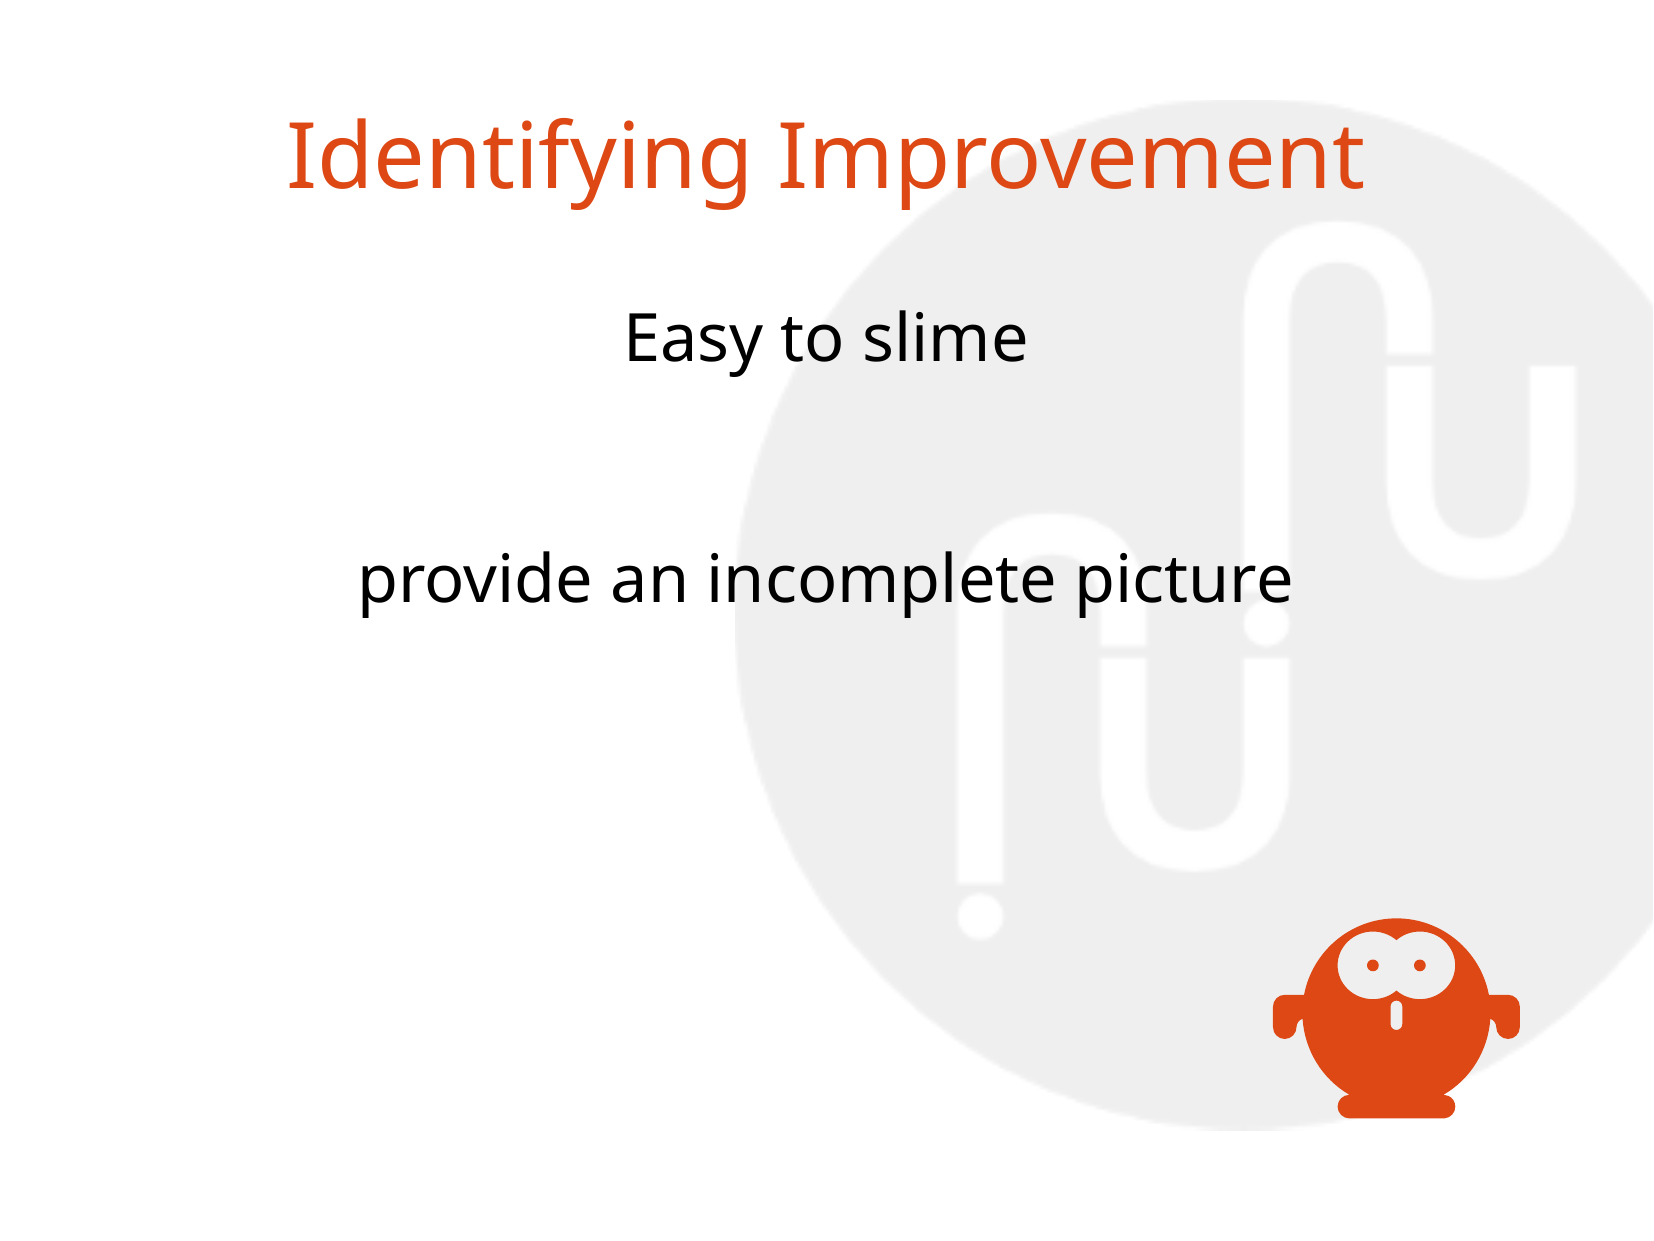

# Identifying Improvement
Easy to slime
provide an incomplete picture